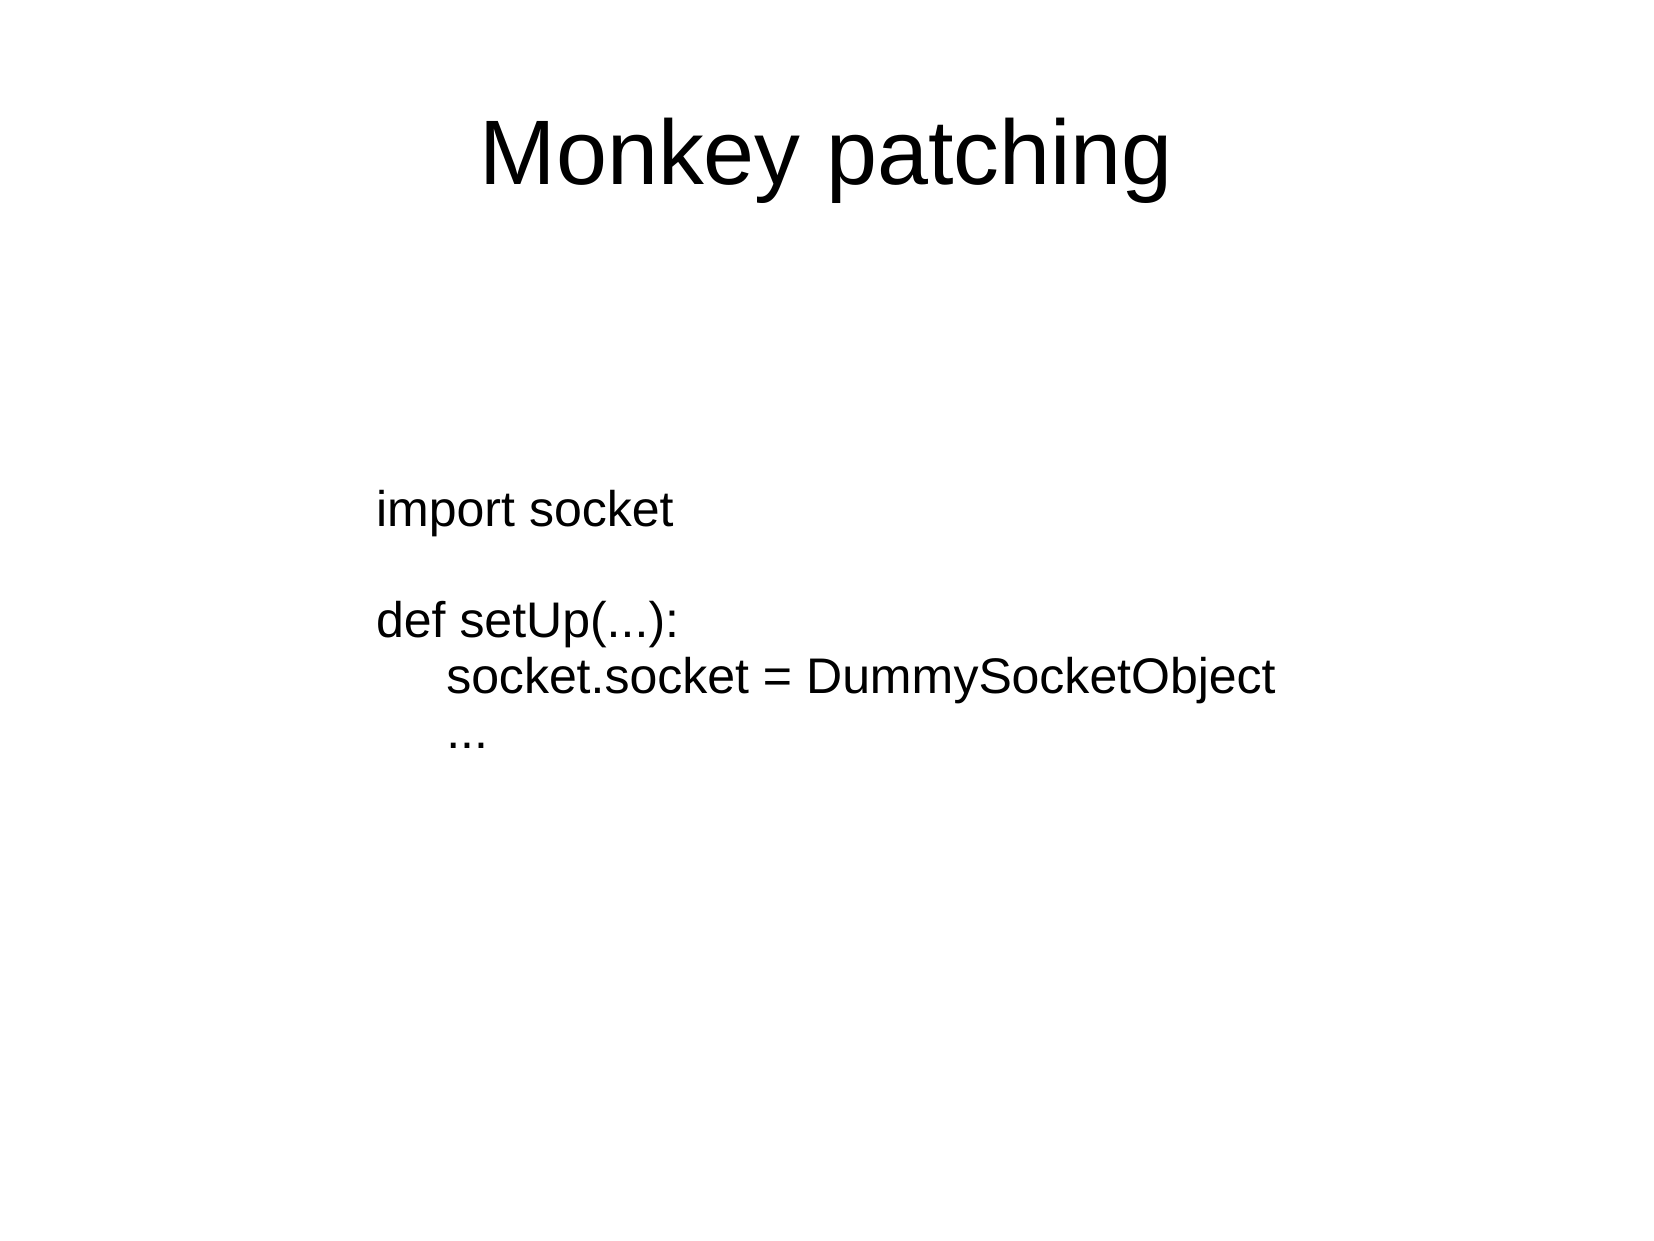

# Monkey patching
import socket
def setUp(...):
 socket.socket = DummySocketObject
 ...